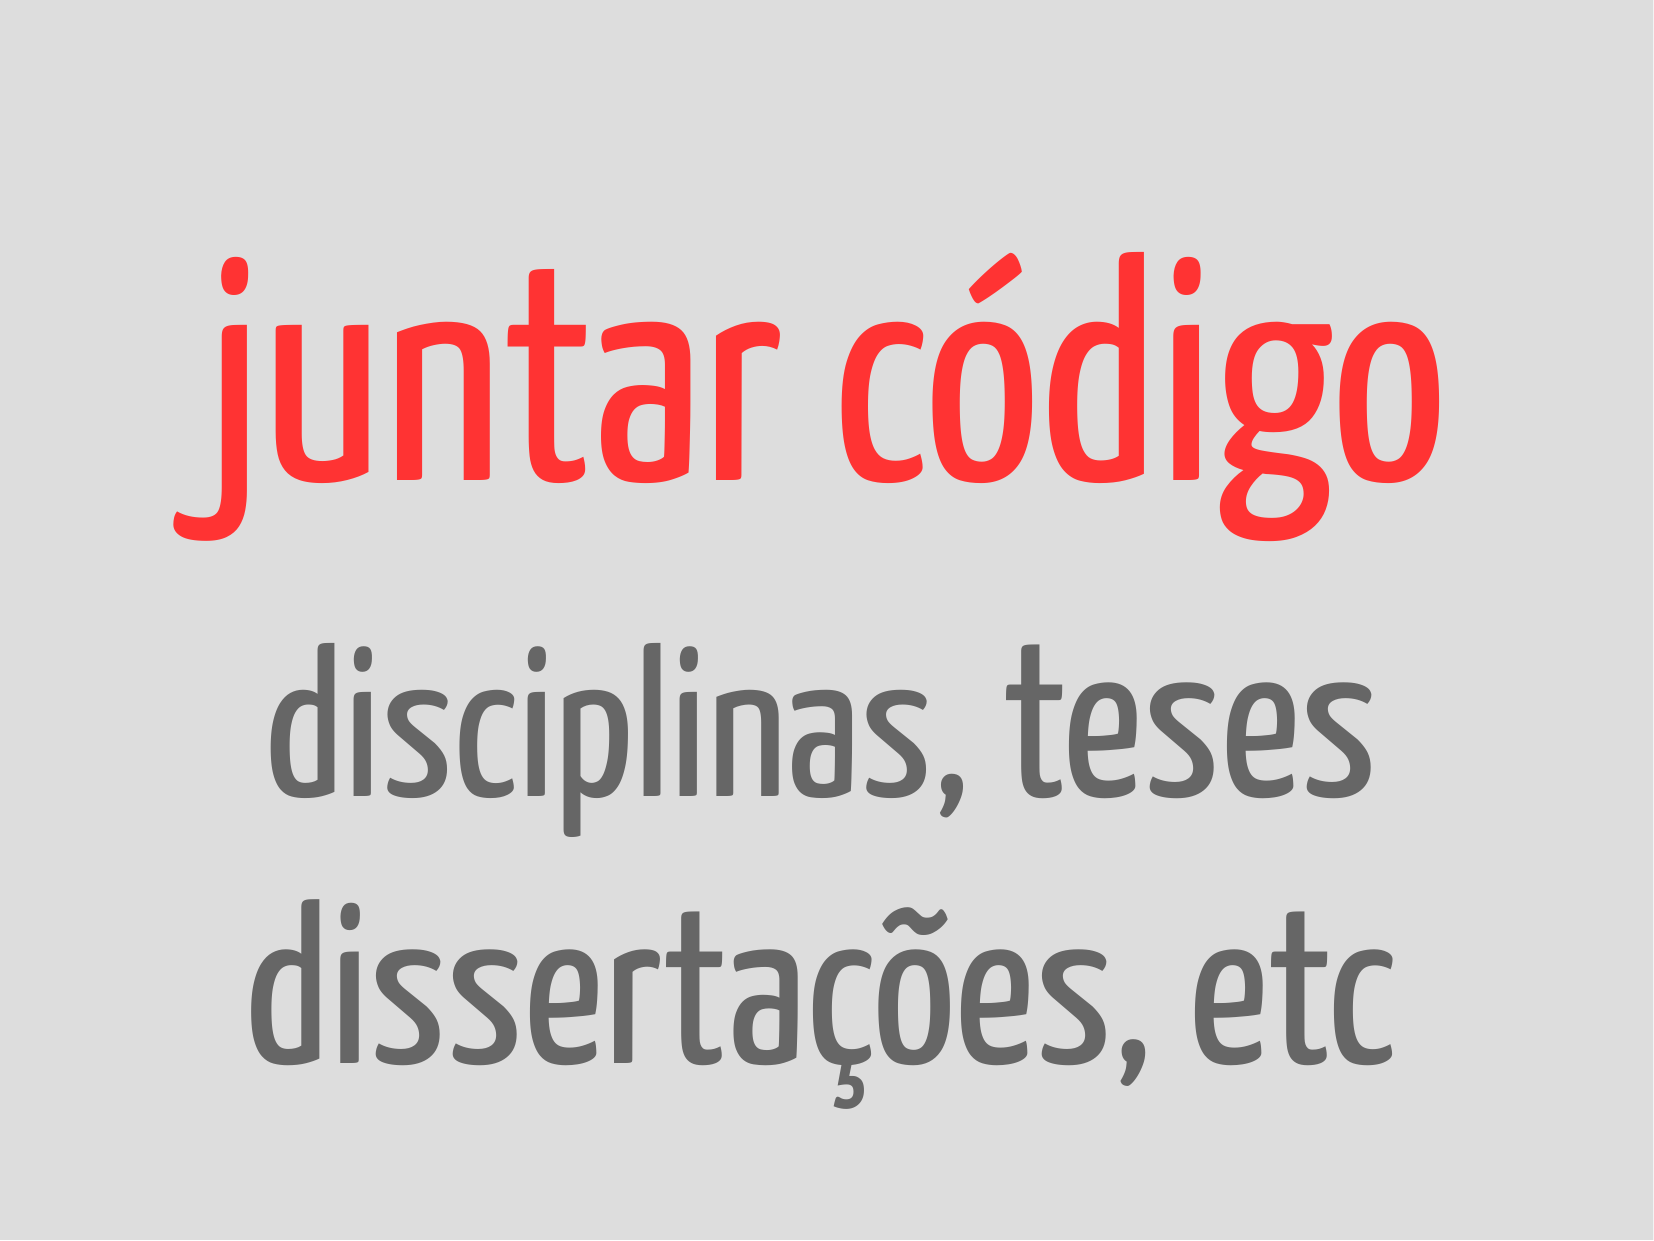

# juntar código
disciplinas, teses dissertações, etc